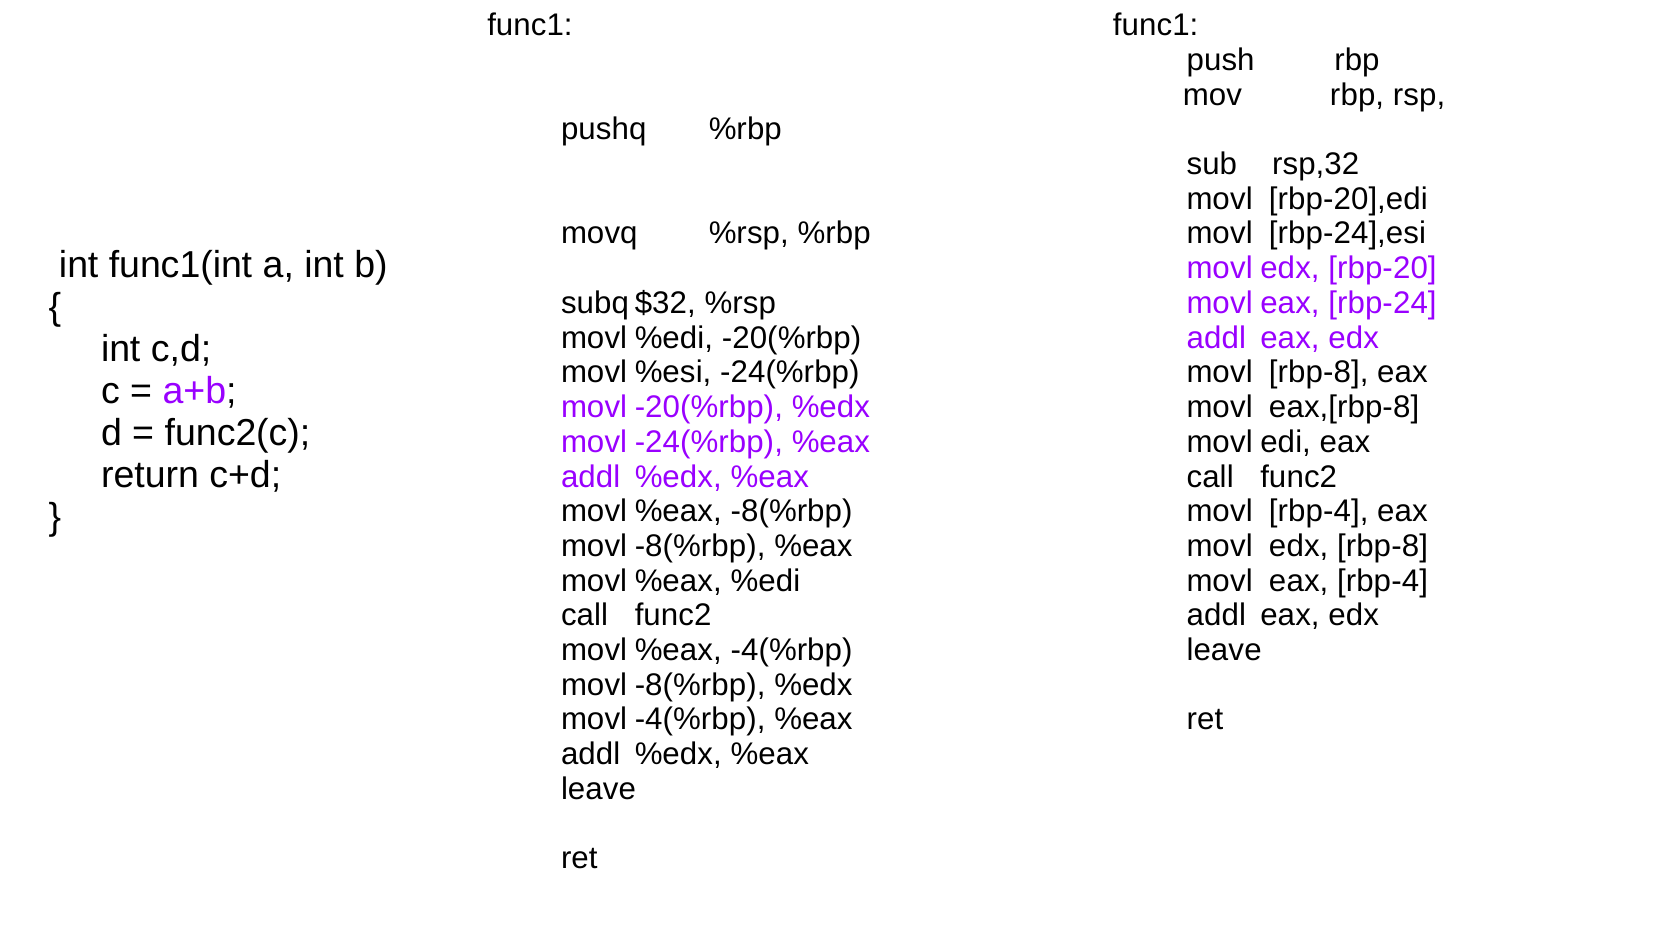

func1:
	pushq	%rbp
	movq	%rsp, %rbp
	subq	$32, %rsp
	movl	%edi, -20(%rbp)
	movl	%esi, -24(%rbp)
	movl	-20(%rbp), %edx
	movl	-24(%rbp), %eax
	addl	%edx, %eax
	movl	%eax, -8(%rbp)
	movl	-8(%rbp), %eax
	movl	%eax, %edi
	call	func2
	movl	%eax, -4(%rbp)
	movl	-8(%rbp), %edx
	movl	-4(%rbp), %eax
	addl	%edx, %eax
	leave
	ret
func1:
	push 	rbp
 mov	 rbp, rsp,
	sub rsp,32
	movl	 [rbp-20],edi
	movl	 [rbp-24],esi
	movl	edx, [rbp-20]
	movl	eax, [rbp-24]
	addl	eax, edx
	movl	 [rbp-8], eax
	movl	 eax,[rbp-8]
	movl	edi, eax
	call	func2
	movl	 [rbp-4], eax
	movl	 edx, [rbp-8]
	movl	 eax, [rbp-4]
	addl	eax, edx
	leave
	ret
 int func1(int a, int b)
{
 int c,d;
 c = a+b;
 d = func2(c);
 return c+d;
}